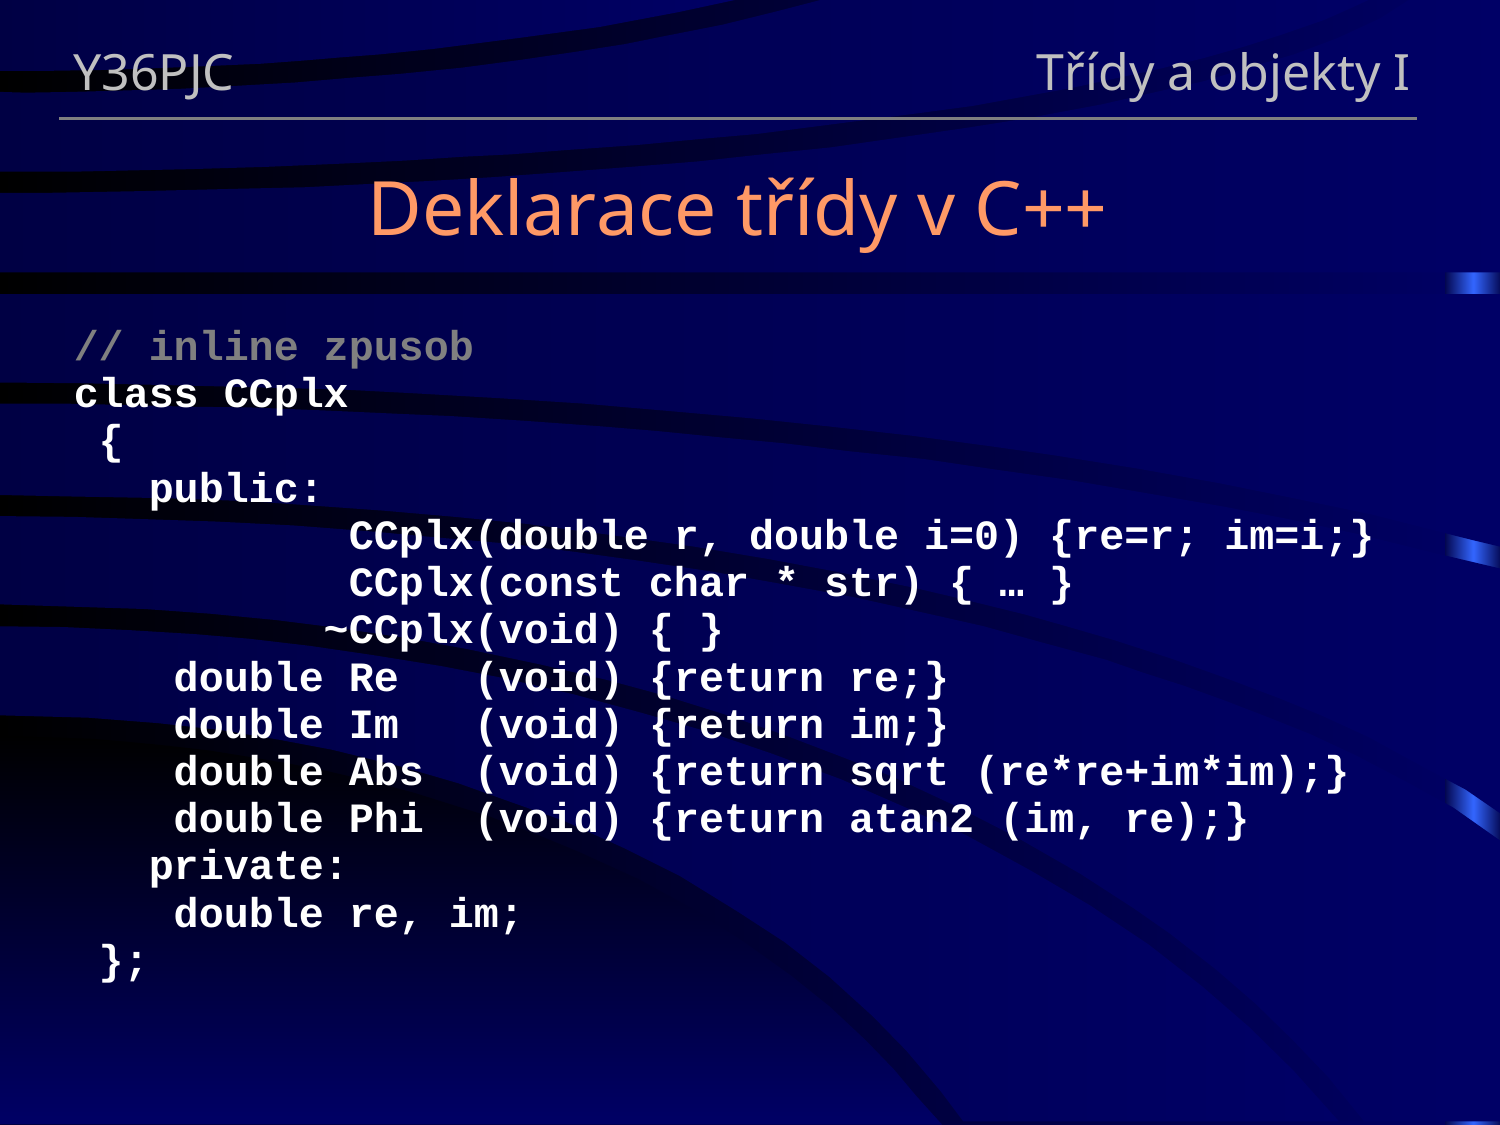

Y36PJC
Třídy a objekty I
Deklarace třídy v C++
// inline zpusob
class CCplx
 {
 public:
 CCplx(double r, double i=0) {re=r; im=i;}
 CCplx(const char * str) { … }
 ~CCplx(void) { }
 double Re (void) {return re;}
 double Im (void) {return im;}
 double Abs (void) {return sqrt (re*re+im*im);}
 double Phi (void) {return atan2 (im, re);}
 private:
 double re, im;
 };